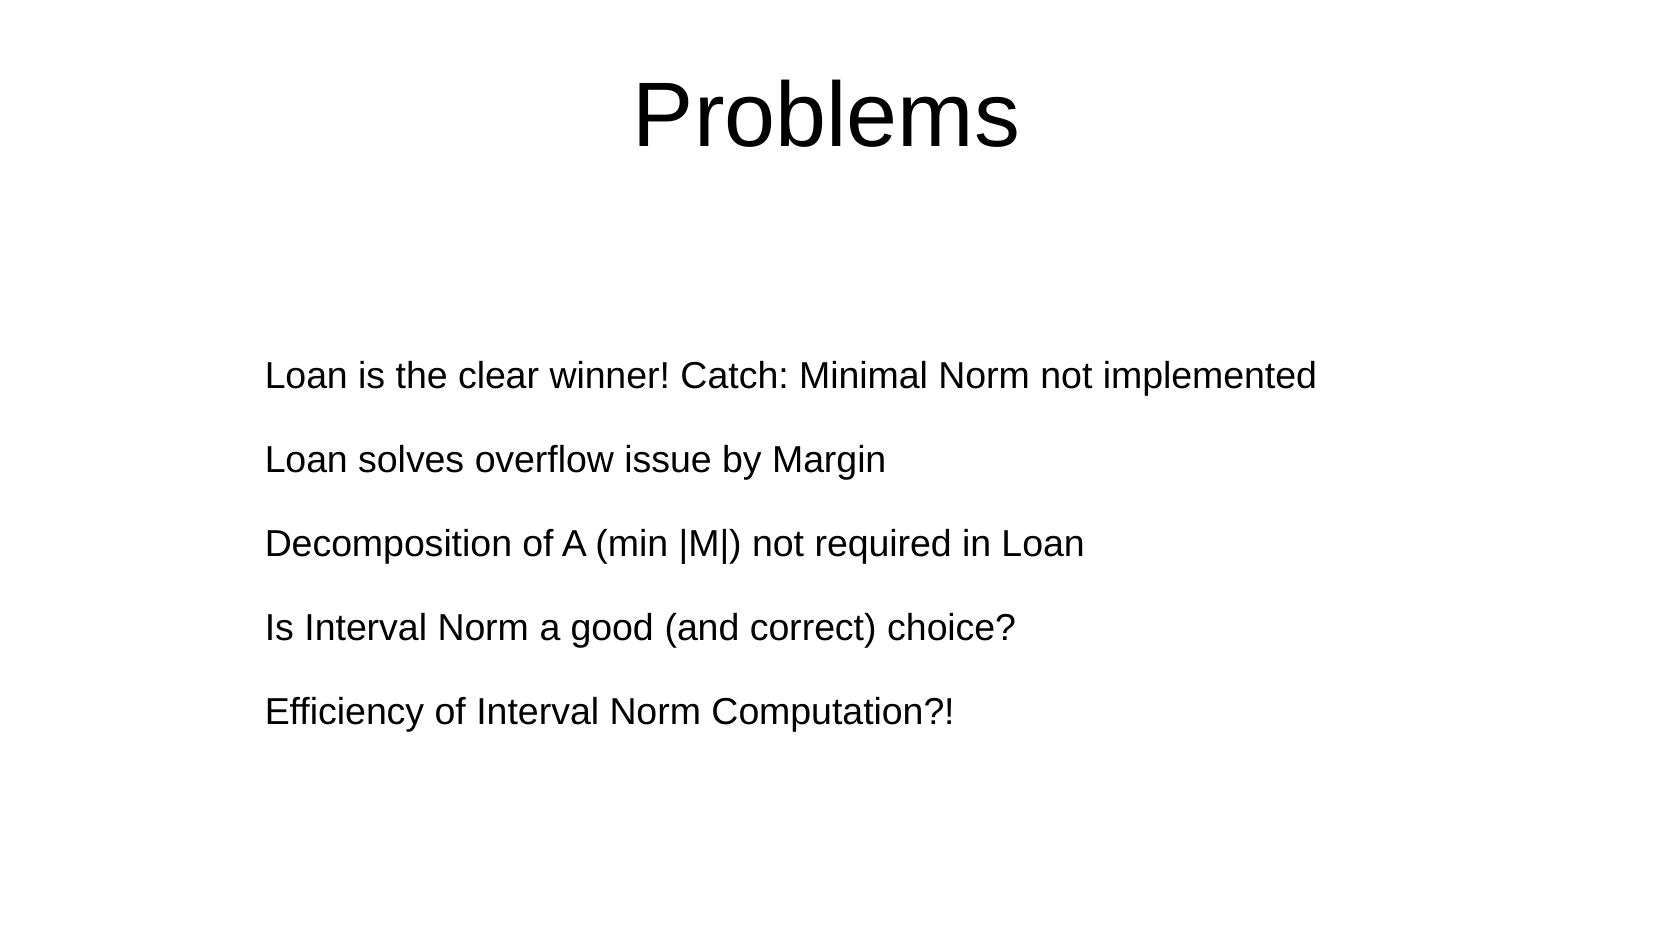

# Problems
Loan is the clear winner! Catch: Minimal Norm not implemented
Loan solves overflow issue by Margin
Decomposition of A (min |M|) not required in Loan
Is Interval Norm a good (and correct) choice?
Efficiency of Interval Norm Computation?!